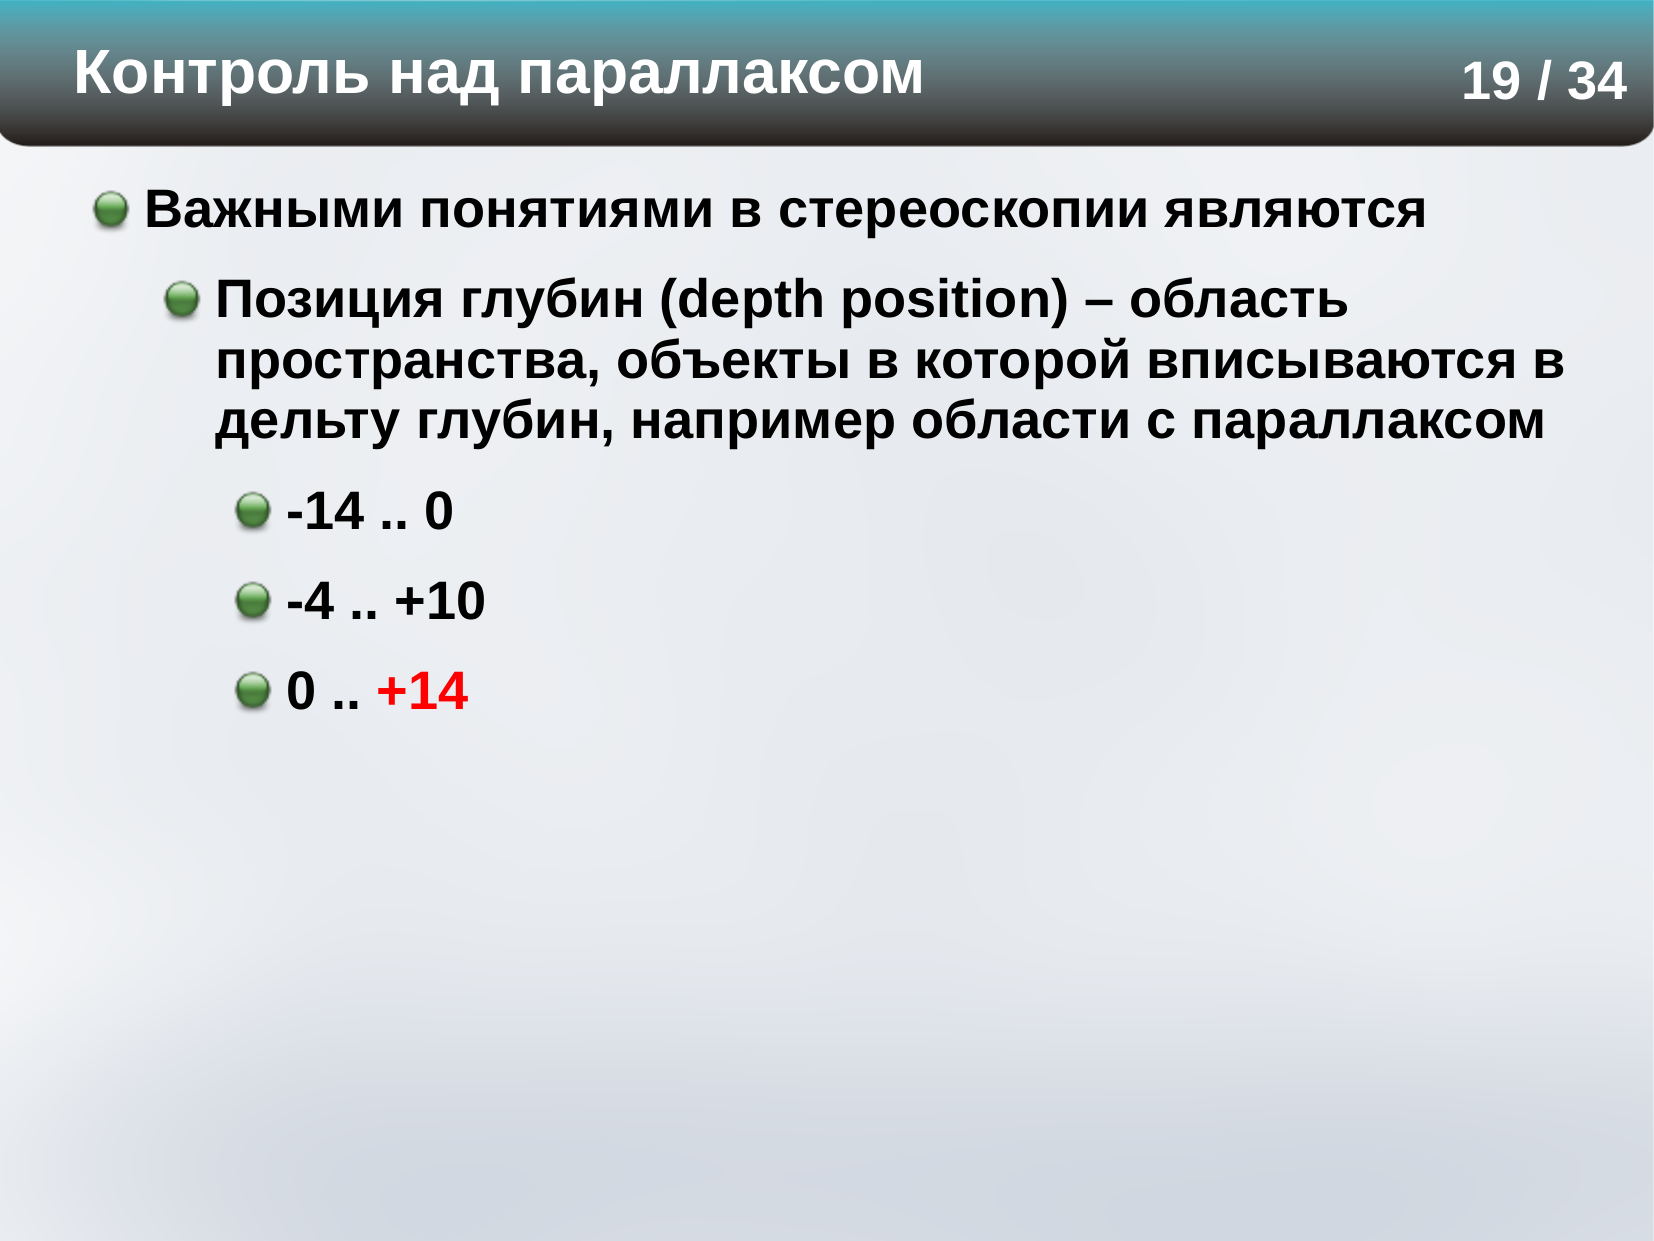

Контроль над параллаксом
Важными понятиями в стереоскопии являются
Позиция глубин (depth position) – область пространства, объекты в которой вписываются в дельту глубин, например области с параллаксом
-14 .. 0
-4 .. +10
0 .. +14